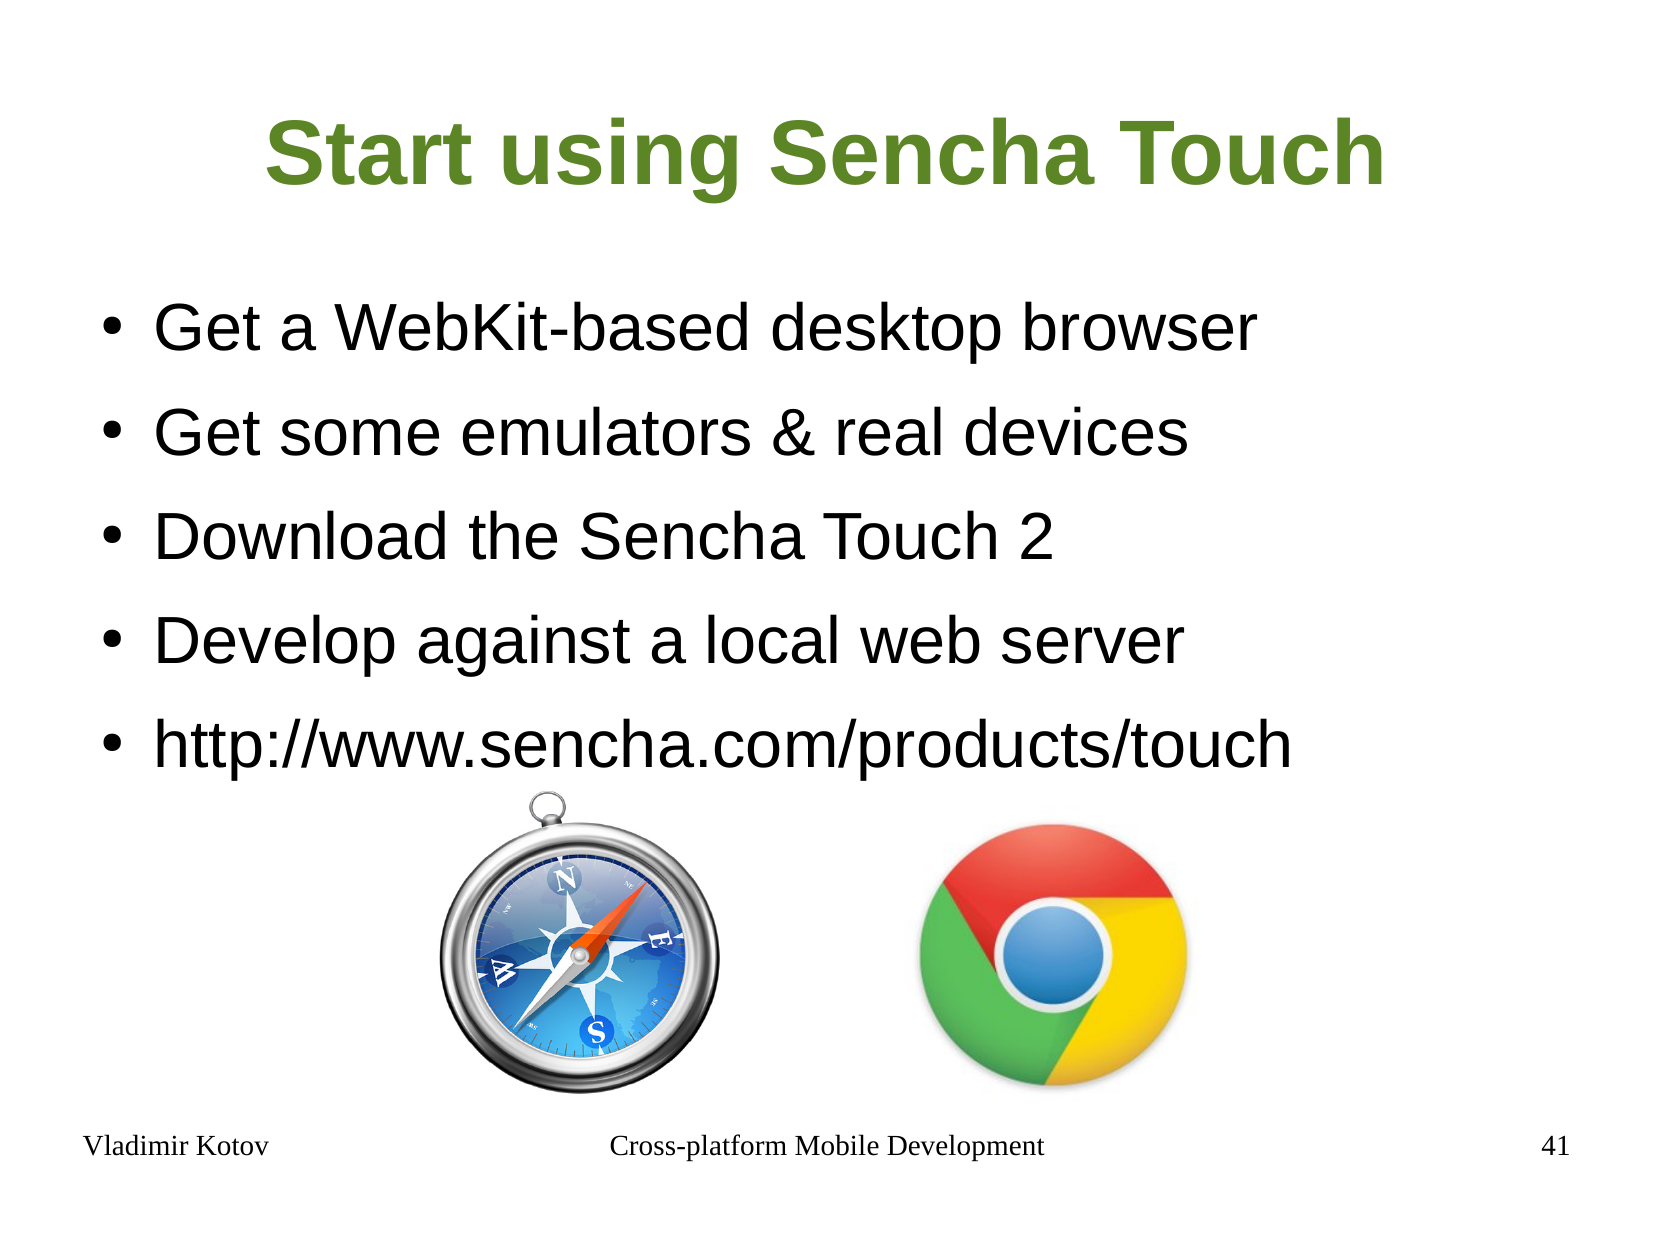

# Start using Sencha Touch
Get a WebKit-based desktop browser
Get some emulators & real devices
Download the Sencha Touch 2
Develop against a local web server
http://www.sencha.com/products/touch
Vladimir Kotov
Cross-platform Mobile Development
41